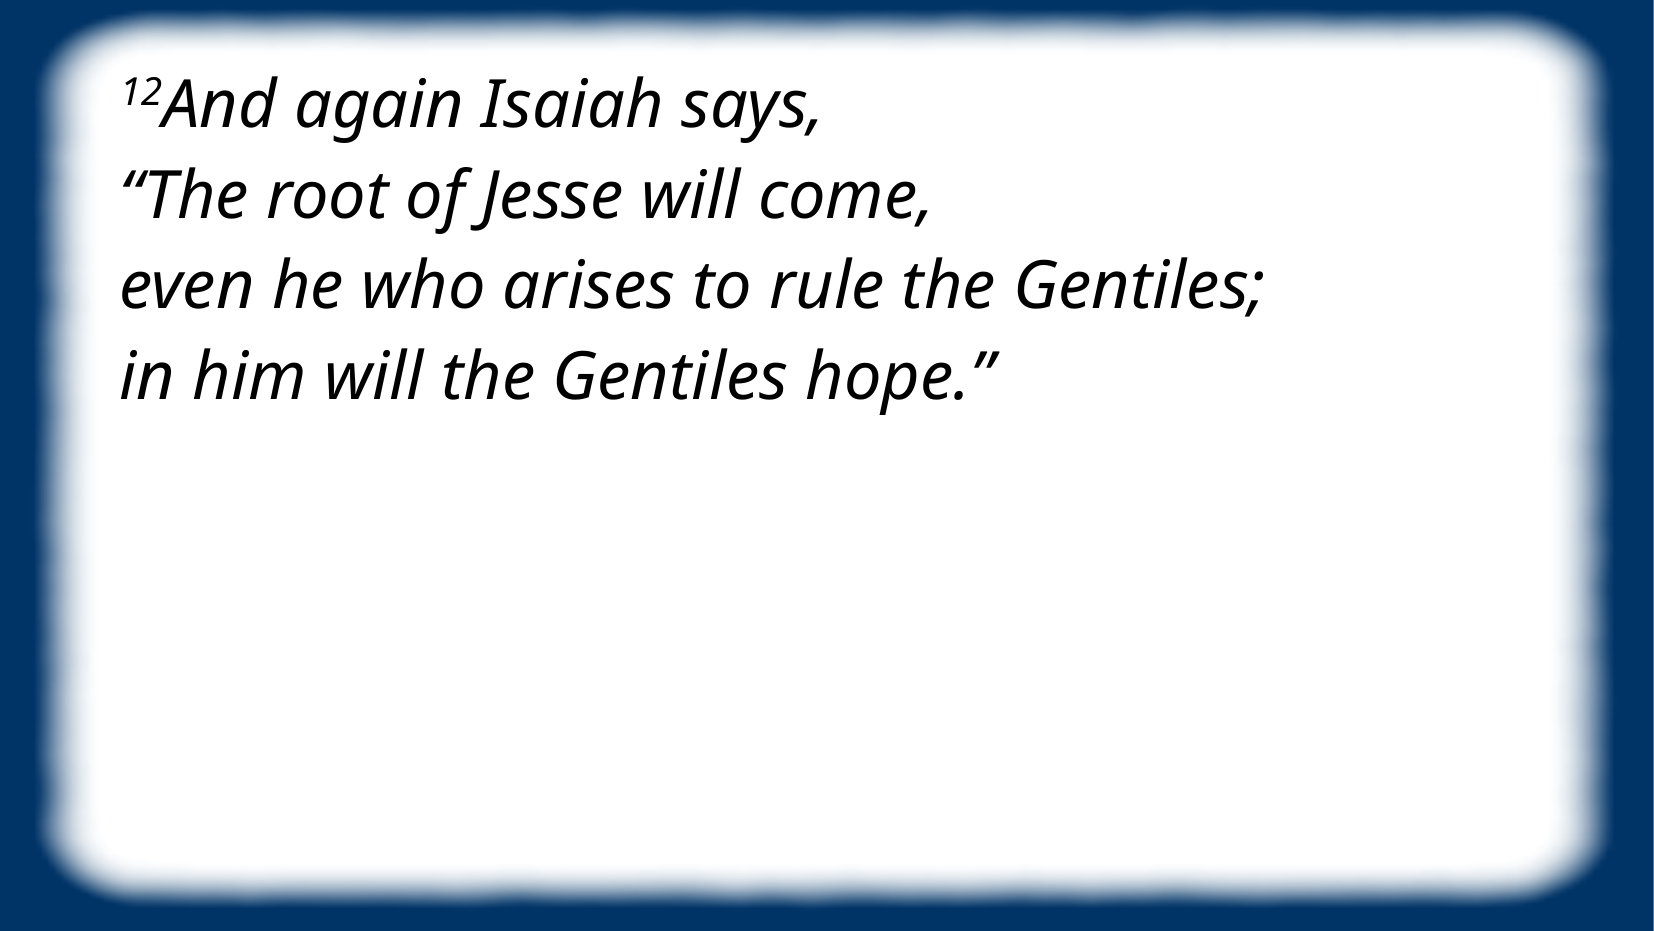

12And again Isaiah says,
“The root of Jesse will come,
even he who arises to rule the Gentiles;
in him will the Gentiles hope.”